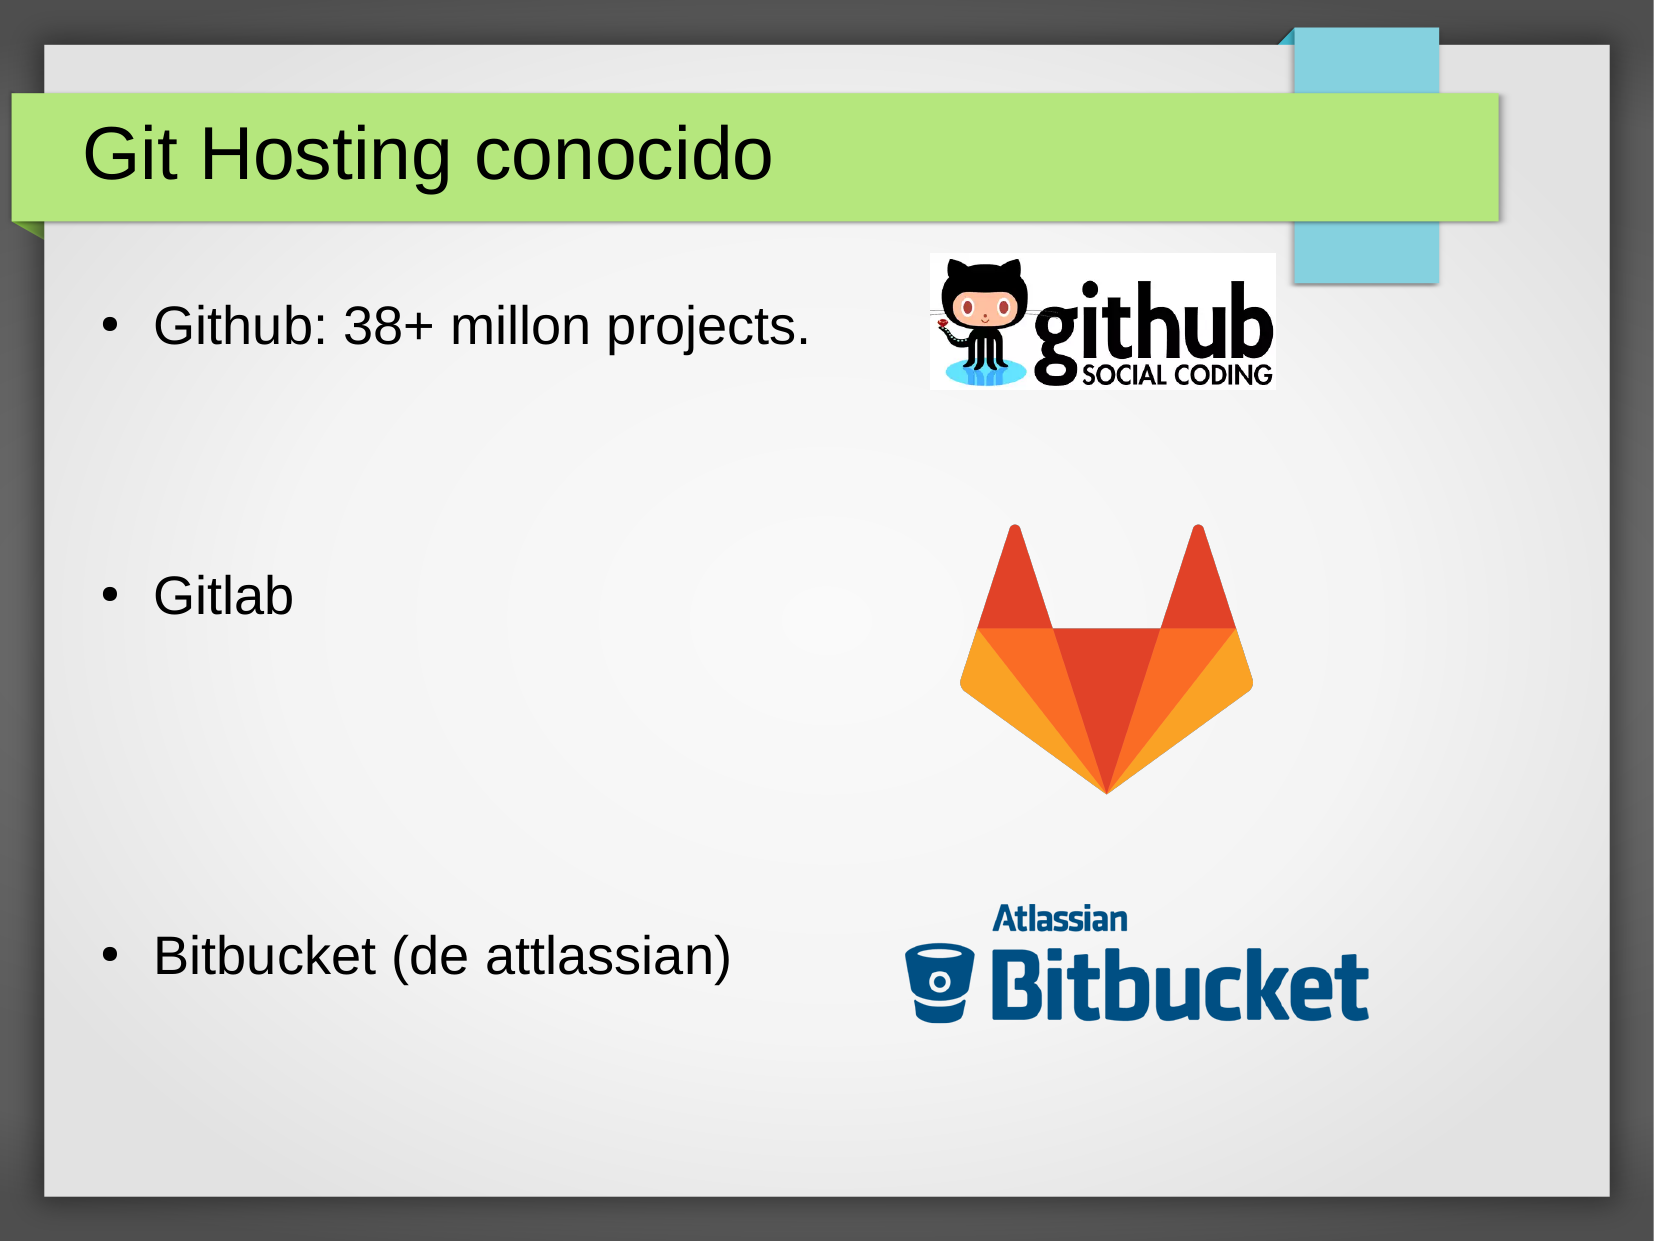

# Git Hosting conocido
Github: 38+ millon projects.
Gitlab
Bitbucket (de attlassian)